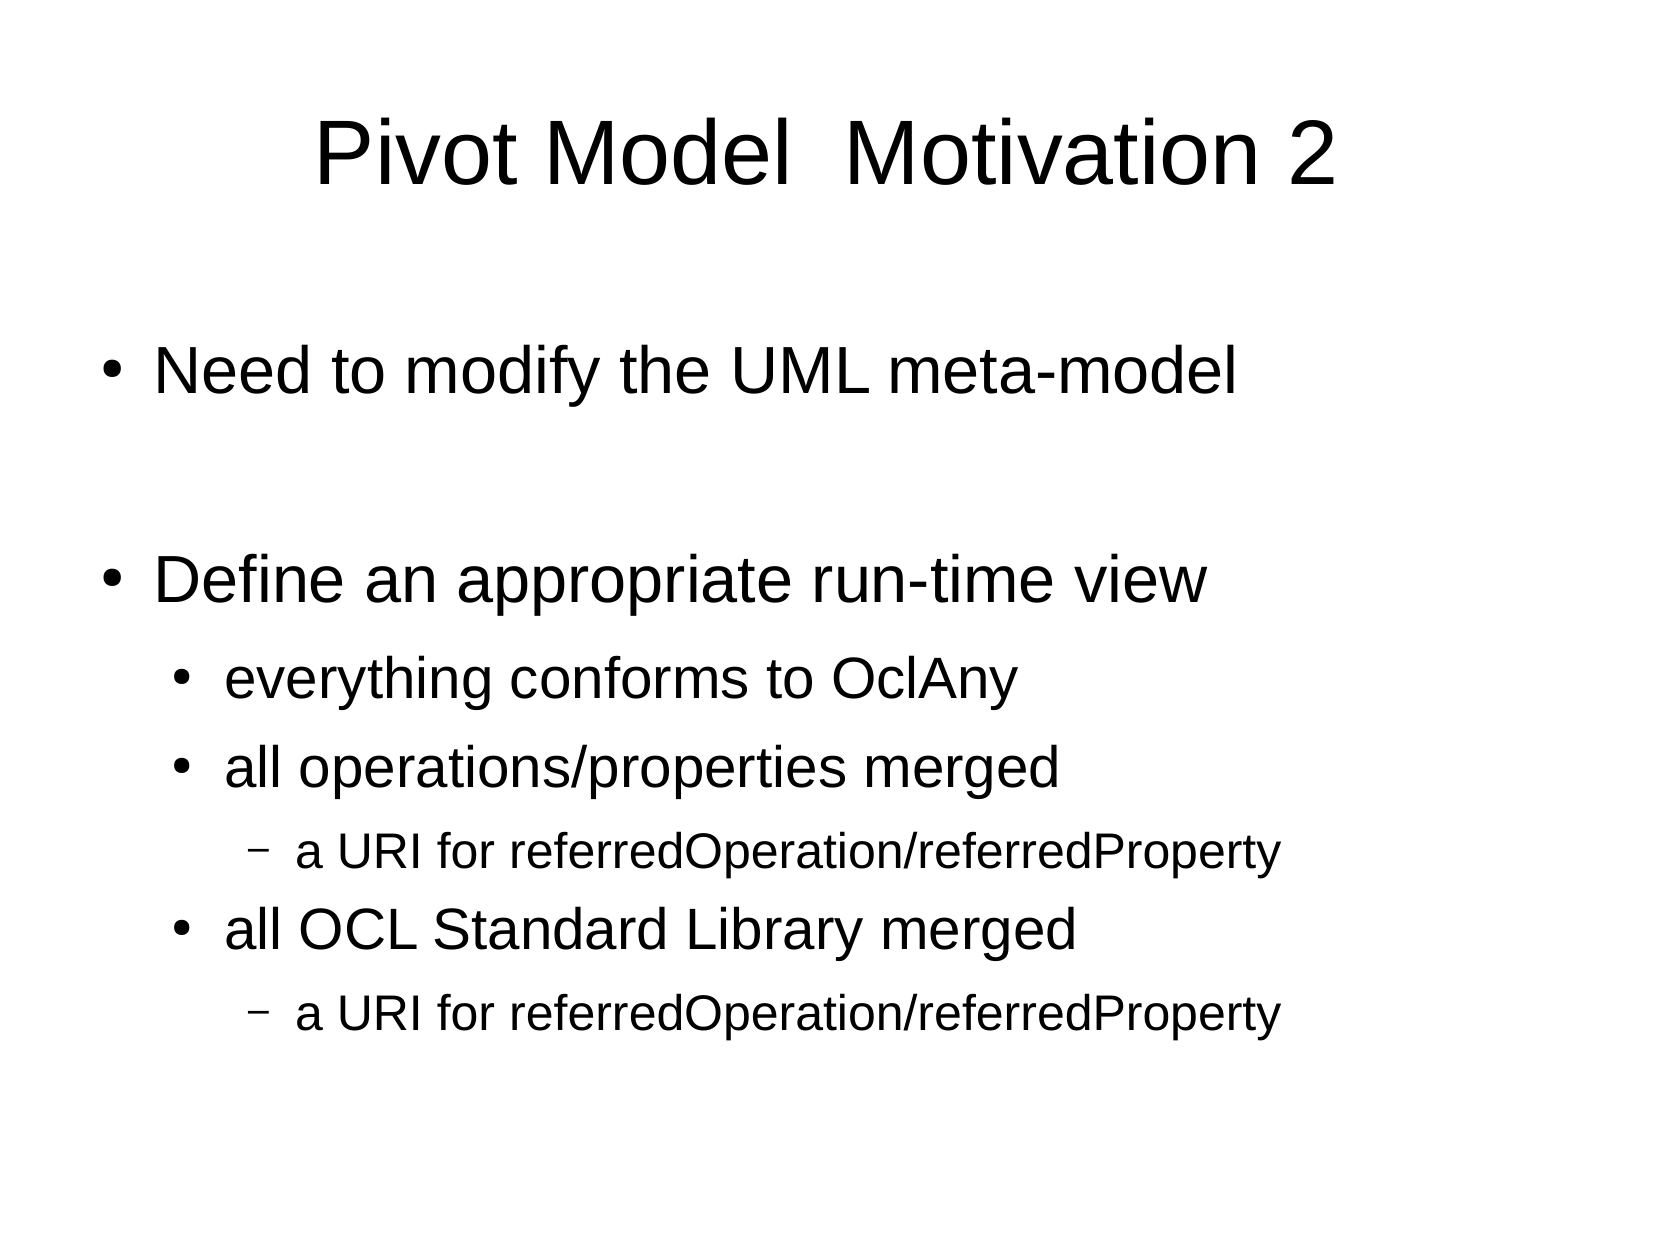

# Pivot Model Motivation 2
Need to modify the UML meta-model
Define an appropriate run-time view
everything conforms to OclAny
all operations/properties merged
a URI for referredOperation/referredProperty
all OCL Standard Library merged
a URI for referredOperation/referredProperty